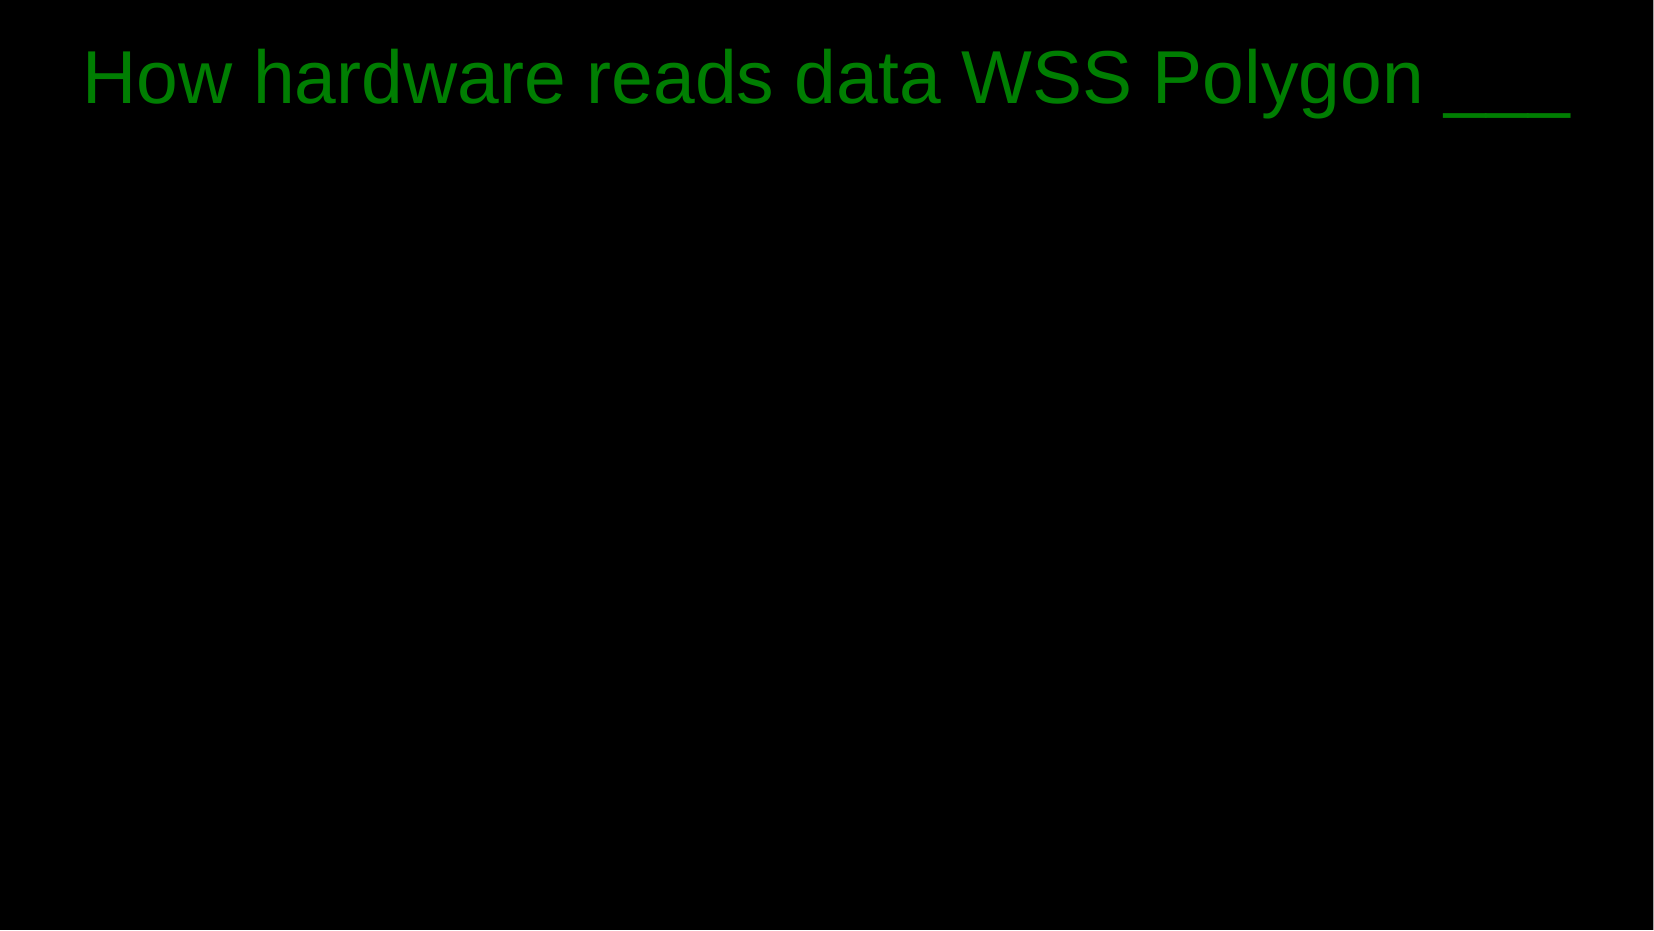

# How hardware reads data WSS Polygon ___